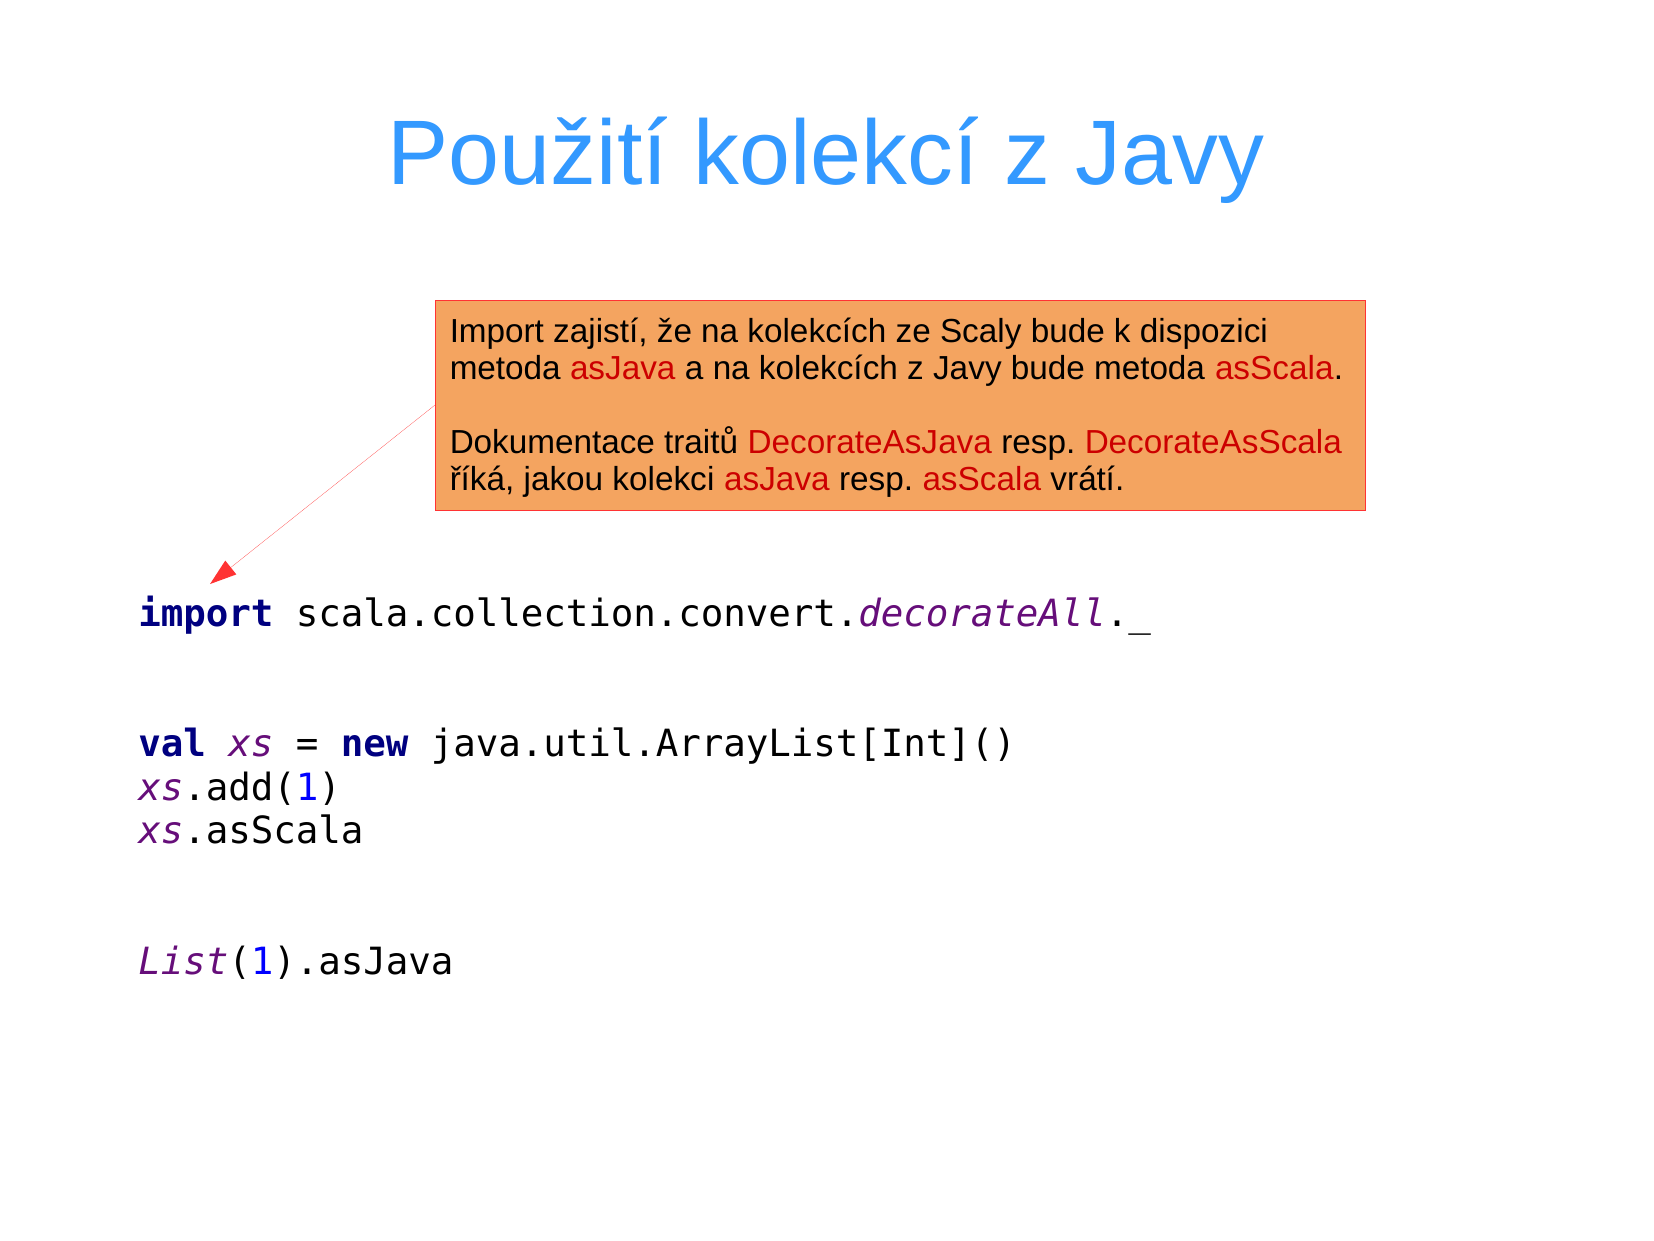

# Použití kolekcí z Javy
Import zajistí, že na kolekcích ze Scaly bude k dispozici
metoda asJava a na kolekcích z Javy bude metoda asScala.
Dokumentace traitů DecorateAsJava resp. DecorateAsScala
říká, jakou kolekci asJava resp. asScala vrátí.
import scala.collection.convert.decorateAll._
val xs = new java.util.ArrayList[Int]()
xs.add(1)
xs.asScala
List(1).asJava